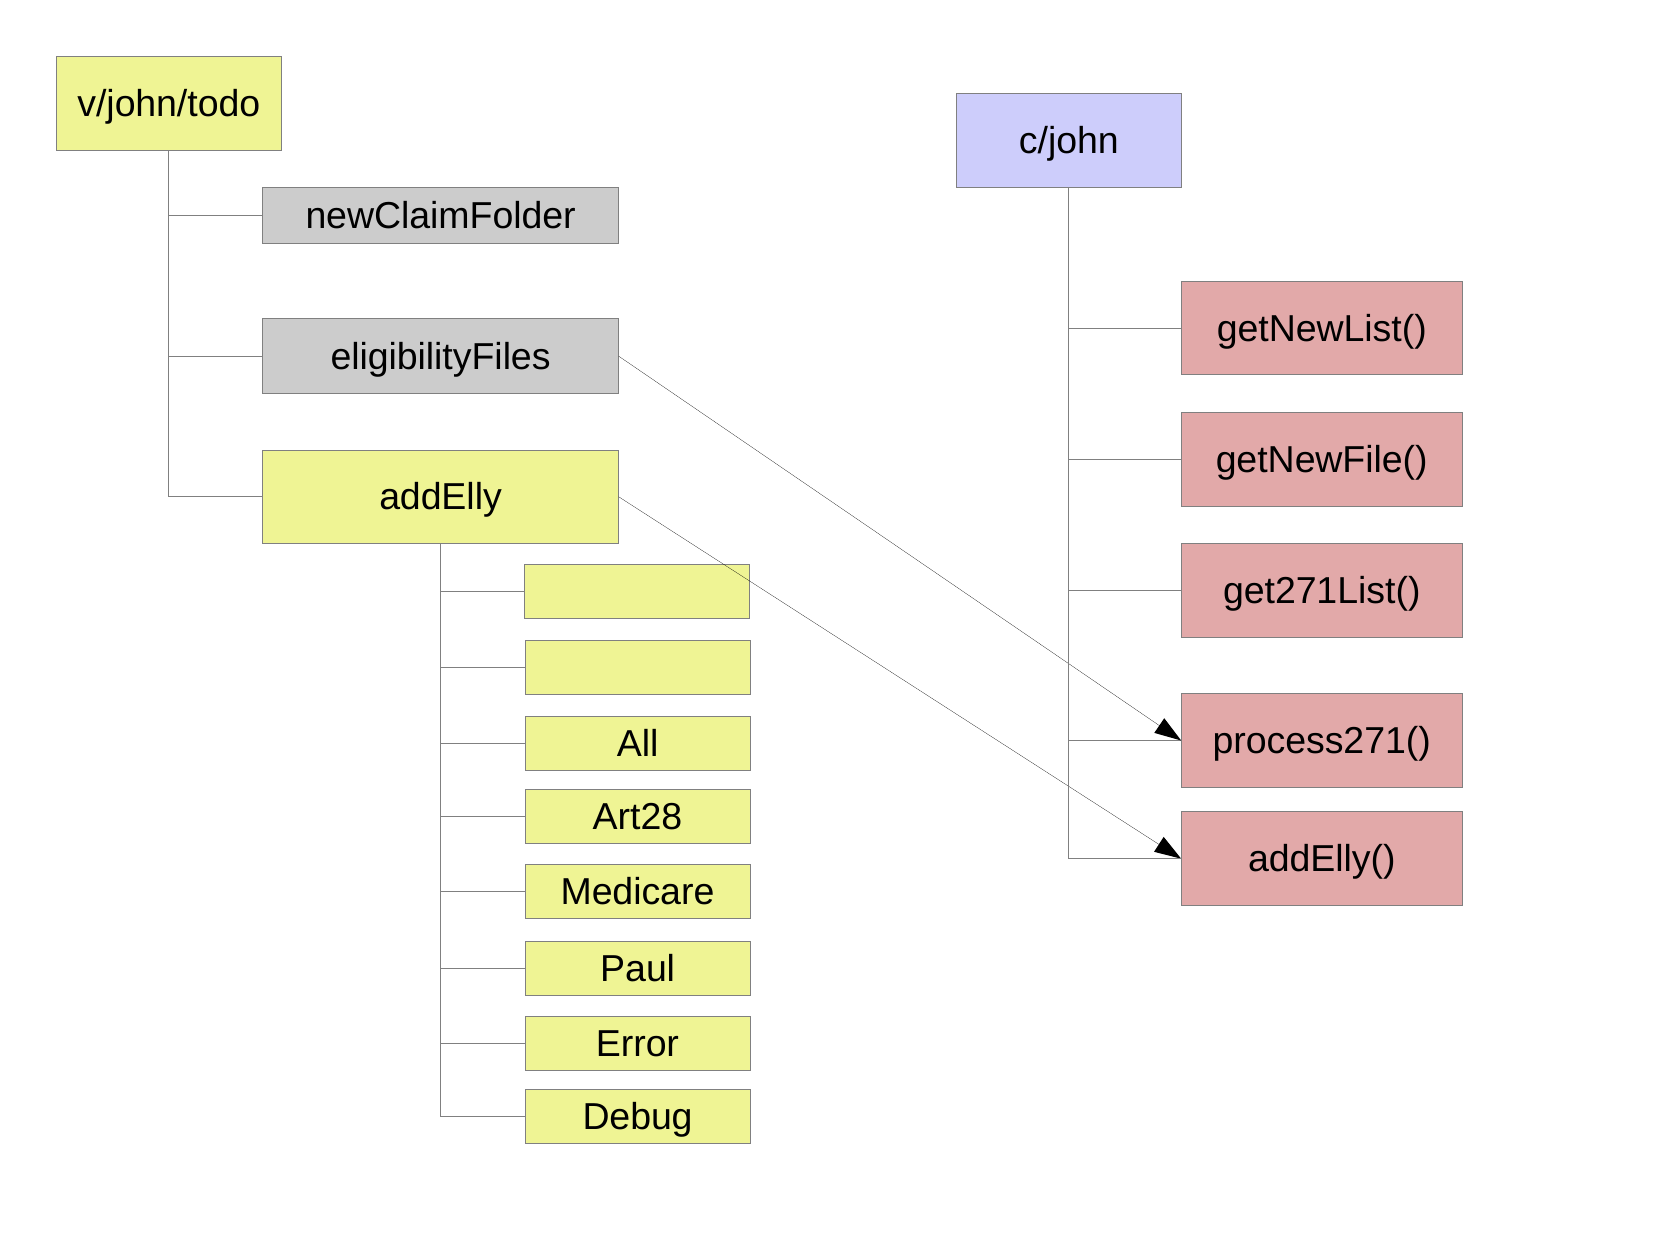

v/john/todo
c/john
newClaimFolder
getNewList()
eligibilityFiles
getNewFile()
addElly
get271List()
process271()
All
Art28
addElly()
Medicare
Paul
Error
Debug